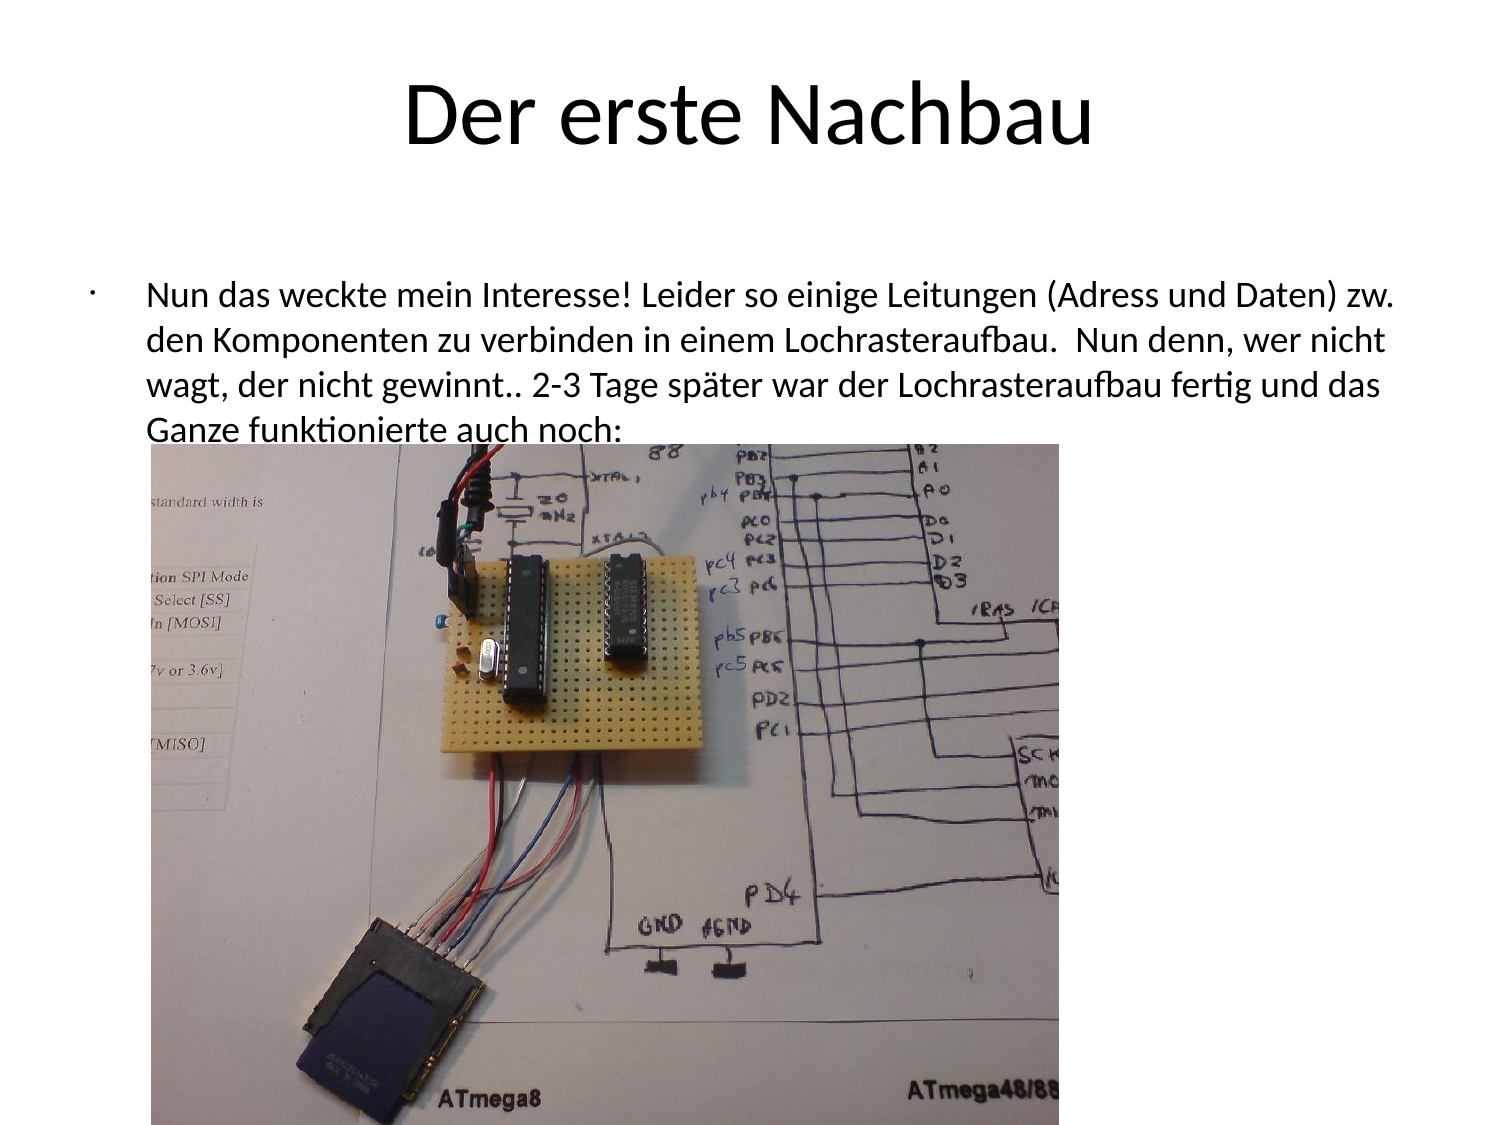

# Der erste Nachbau
Nun das weckte mein Interesse! Leider so einige Leitungen (Adress und Daten) zw. den Komponenten zu verbinden in einem Lochrasteraufbau. Nun denn, wer nicht wagt, der nicht gewinnt.. 2-3 Tage später war der Lochrasteraufbau fertig und das Ganze funktionierte auch noch: